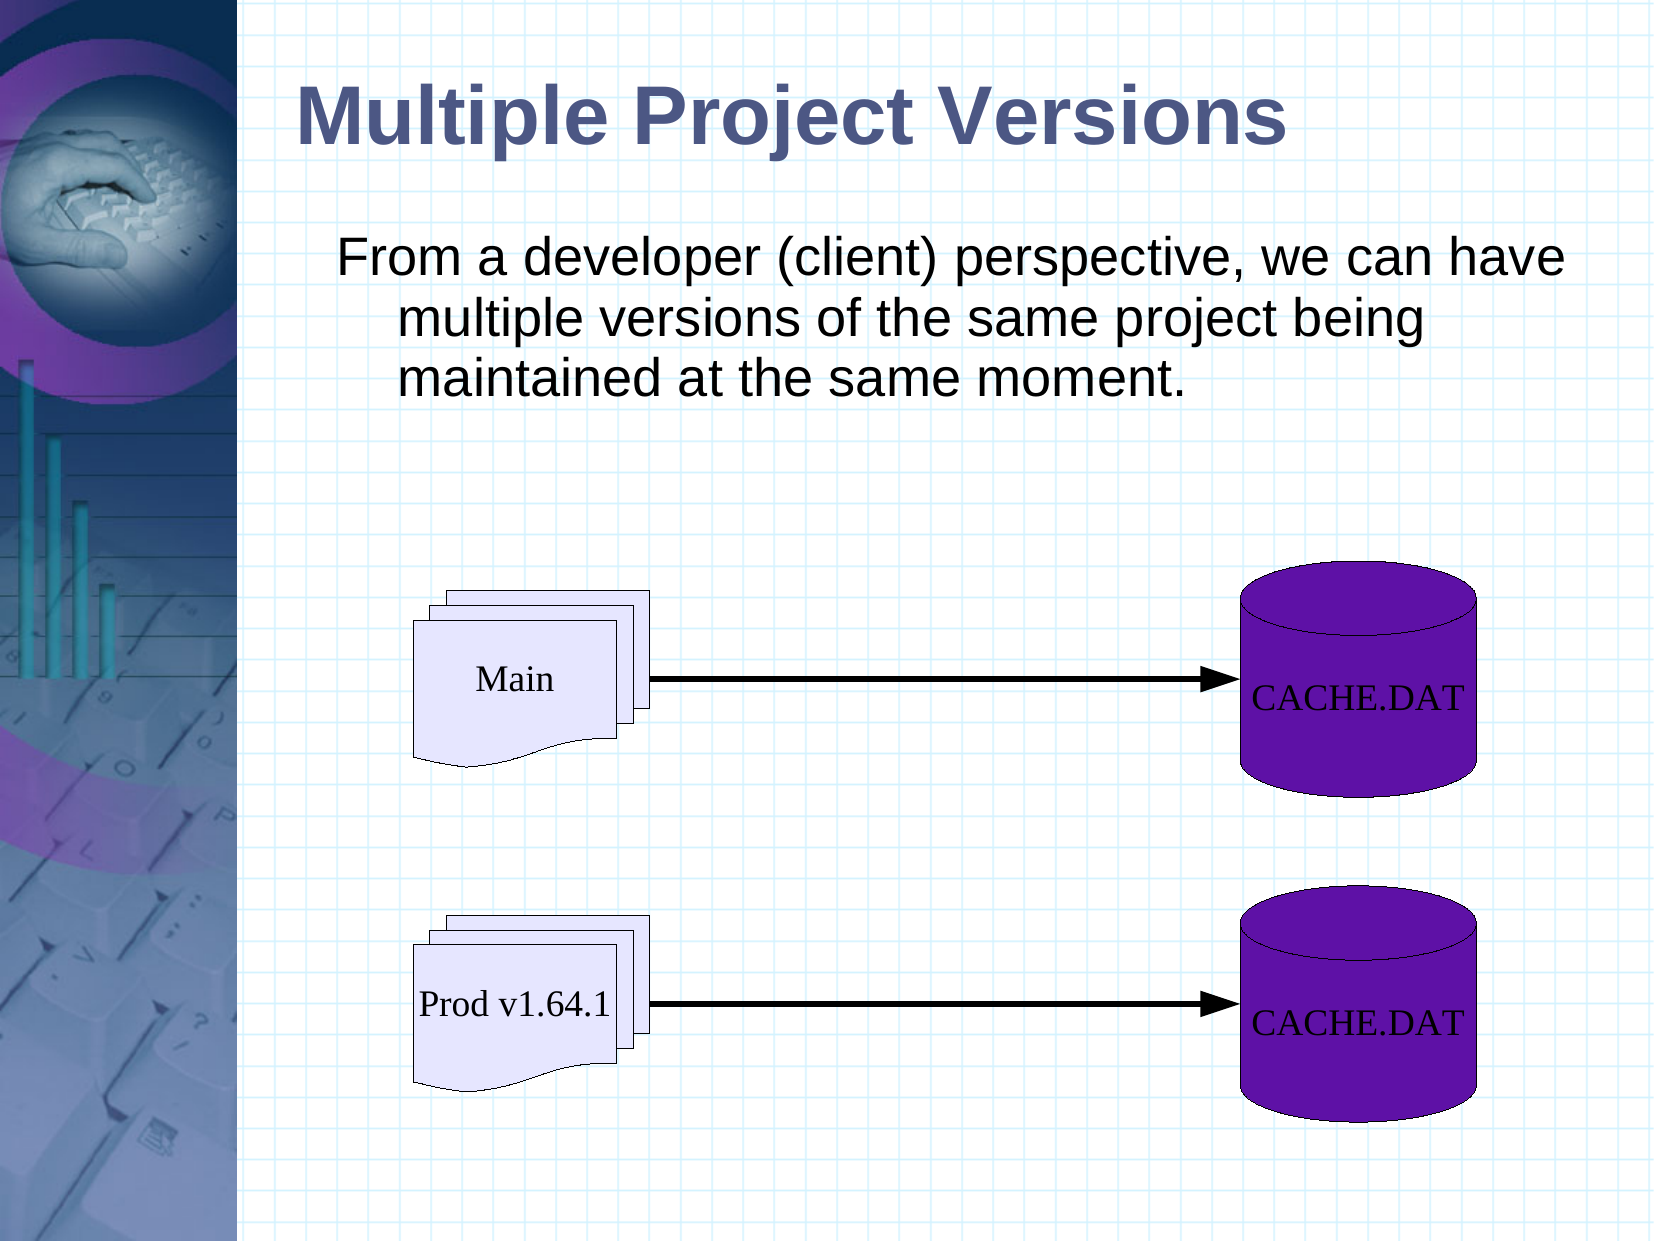

# Multiple Project Versions
From a developer (client) perspective, we can have multiple versions of the same project being maintained at the same moment.
CACHE.DAT
Main
CACHE.DAT
Prod v1.64.1